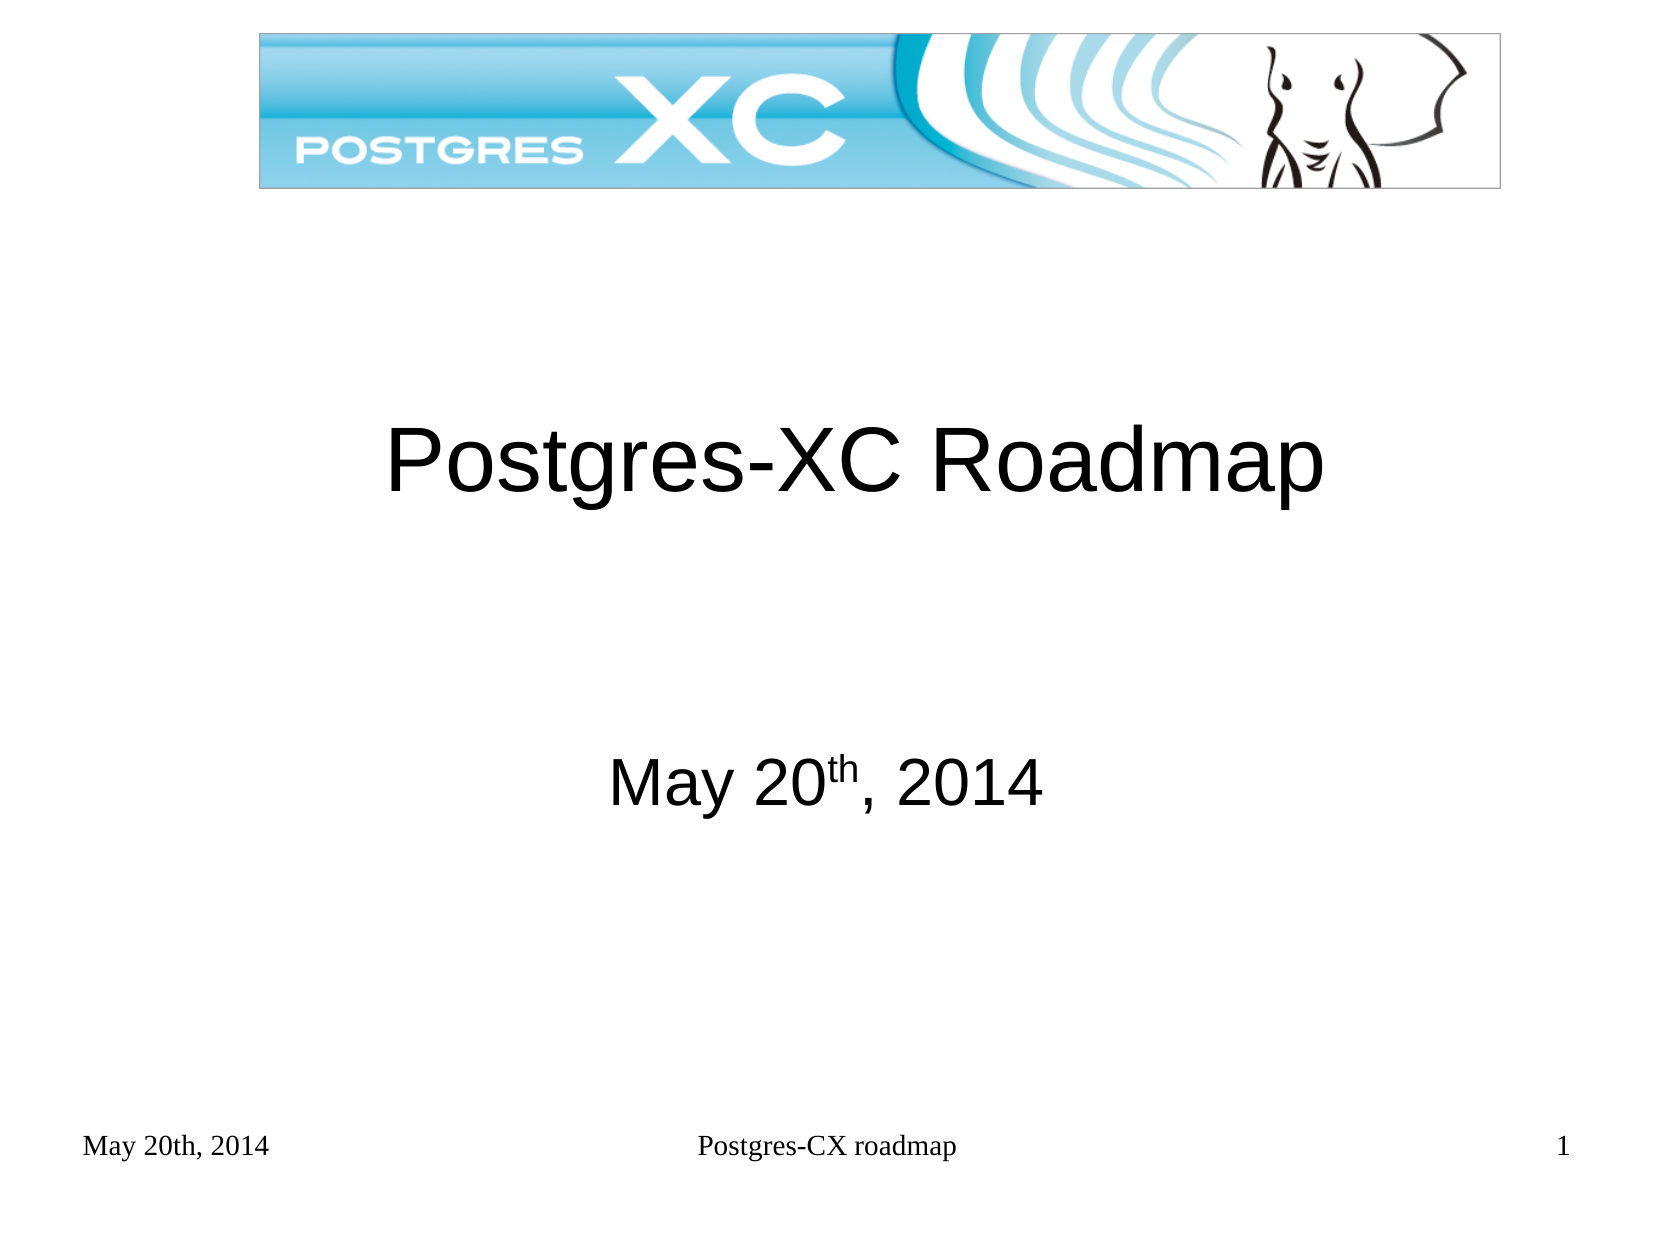

# Postgres-XC Roadmap
May 20th, 2014
May 20th, 2014
Postgres-CX roadmap
1